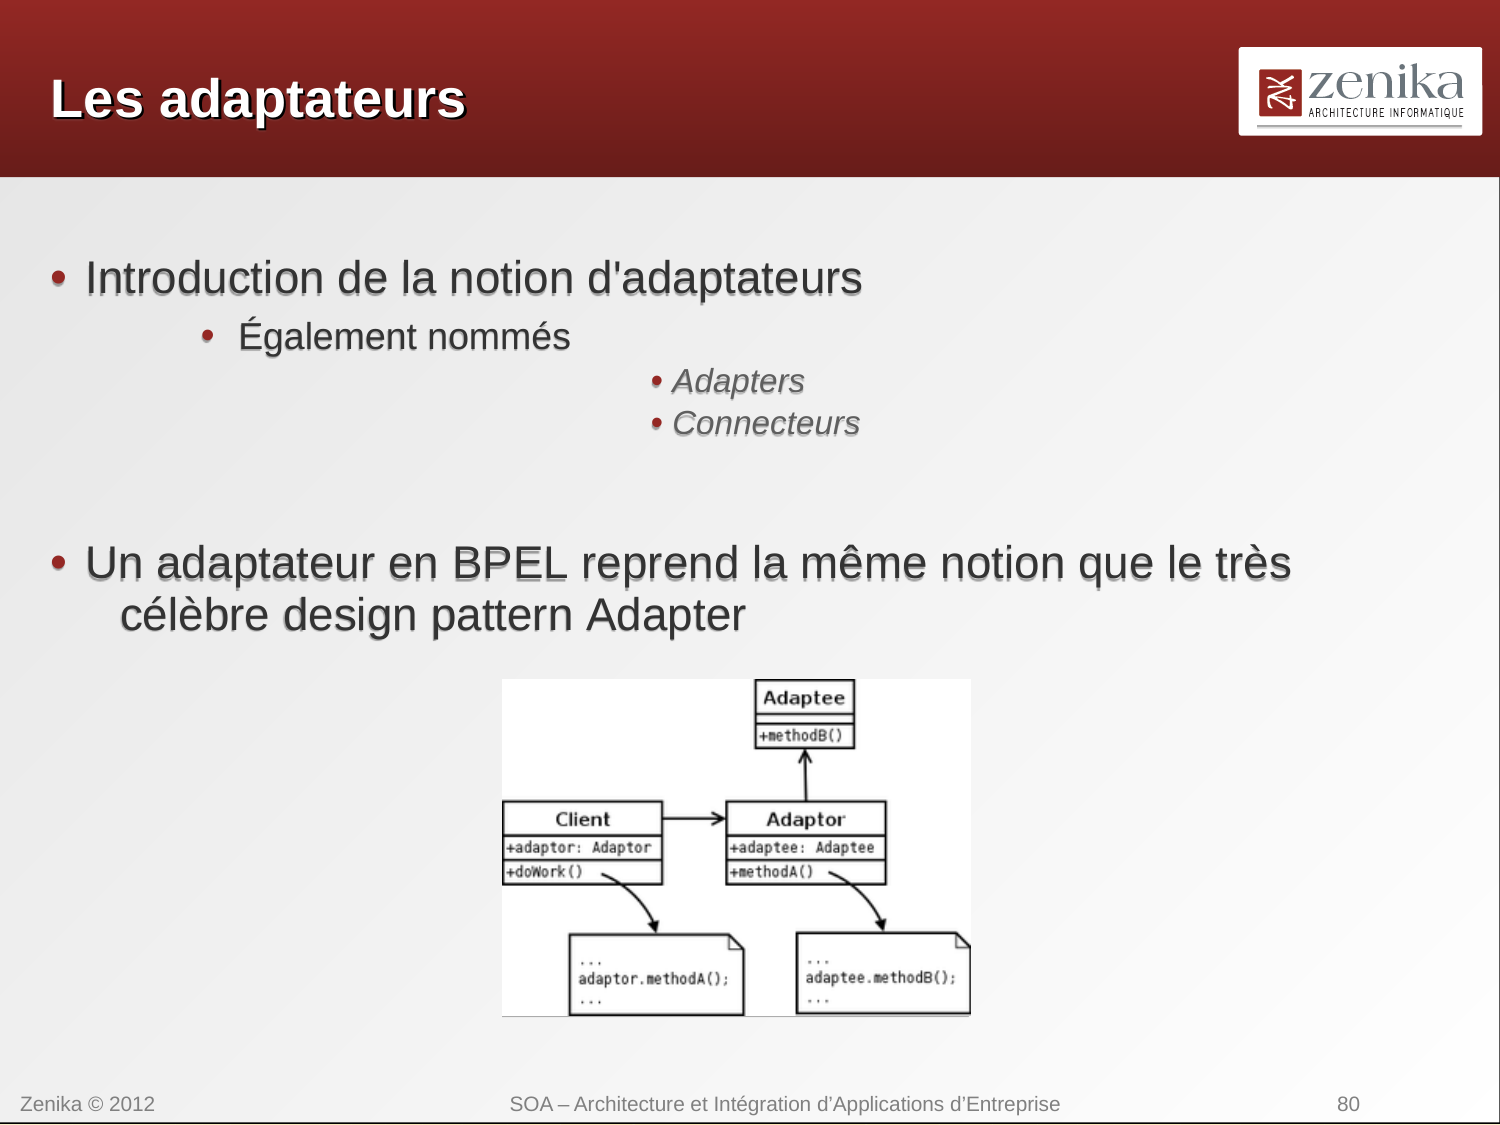

# Les adaptateurs
Introduction de la notion d'adaptateurs
Également nommés
 Adapters
 Connecteurs
Un adaptateur en BPEL reprend la même notion que le très célèbre design pattern Adapter